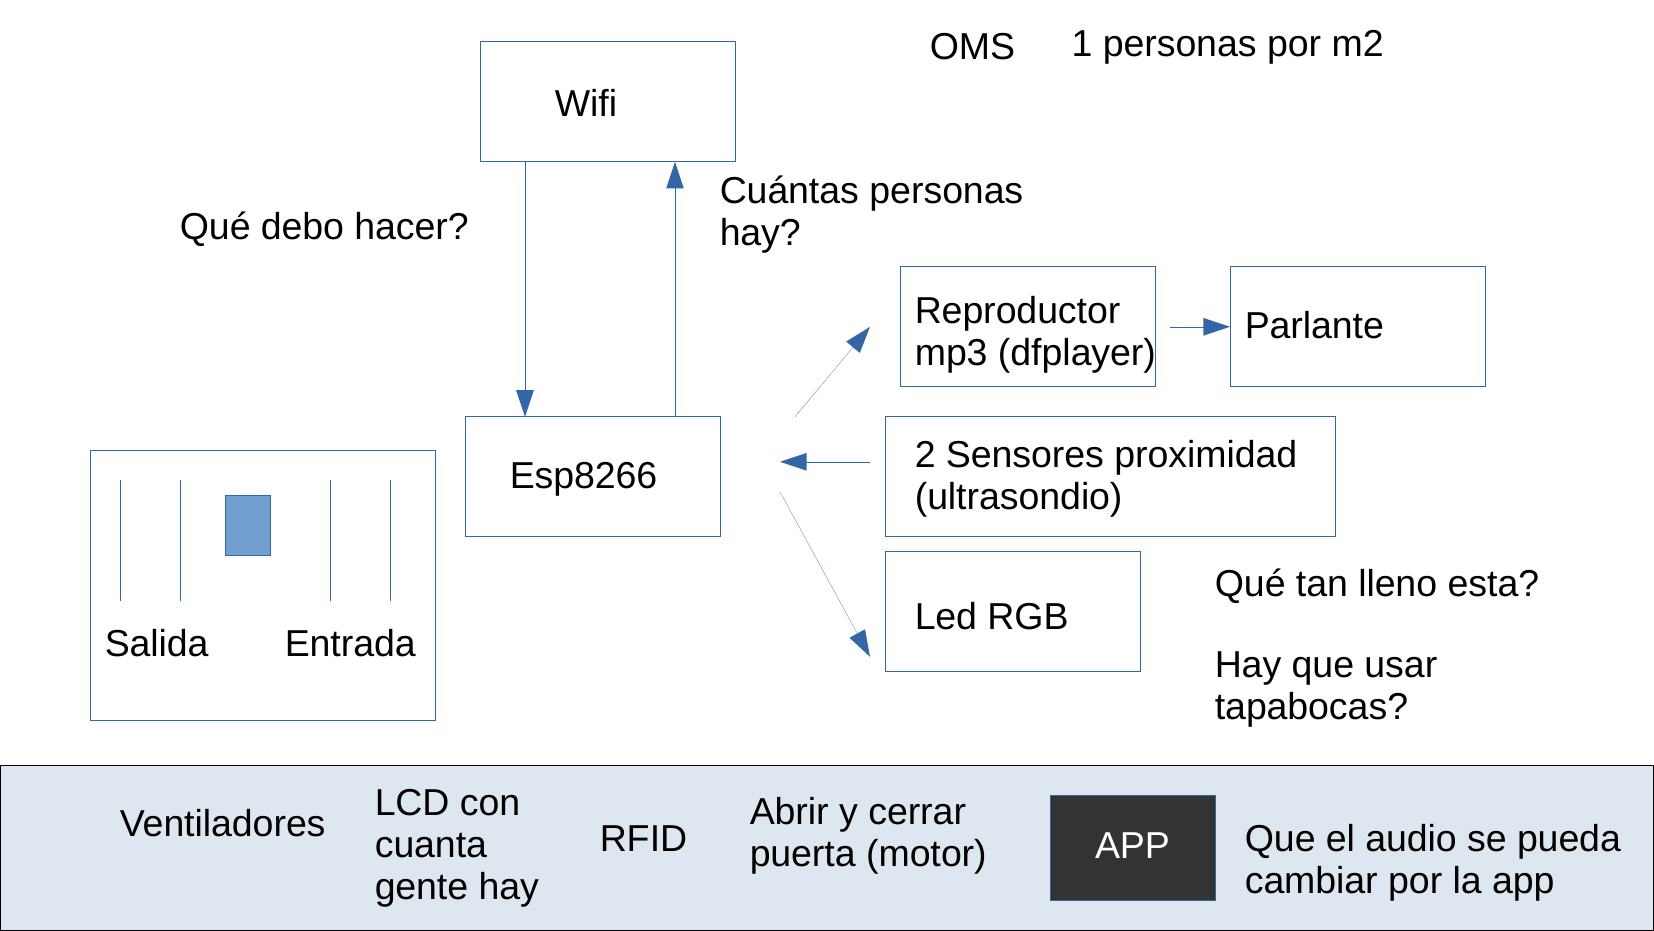

1 personas por m2
OMS
Wifi
Cuántas personas hay?
Qué debo hacer?
Reproductor mp3 (dfplayer)
Parlante
2 Sensores proximidad
(ultrasondio)
Esp8266
Qué tan lleno esta?
Led RGB
Salida
Entrada
Hay que usar tapabocas?
LCD con cuanta gente hay
Abrir y cerrar puerta (motor)
Ventiladores
RFID
Que el audio se pueda cambiar por la app
APP